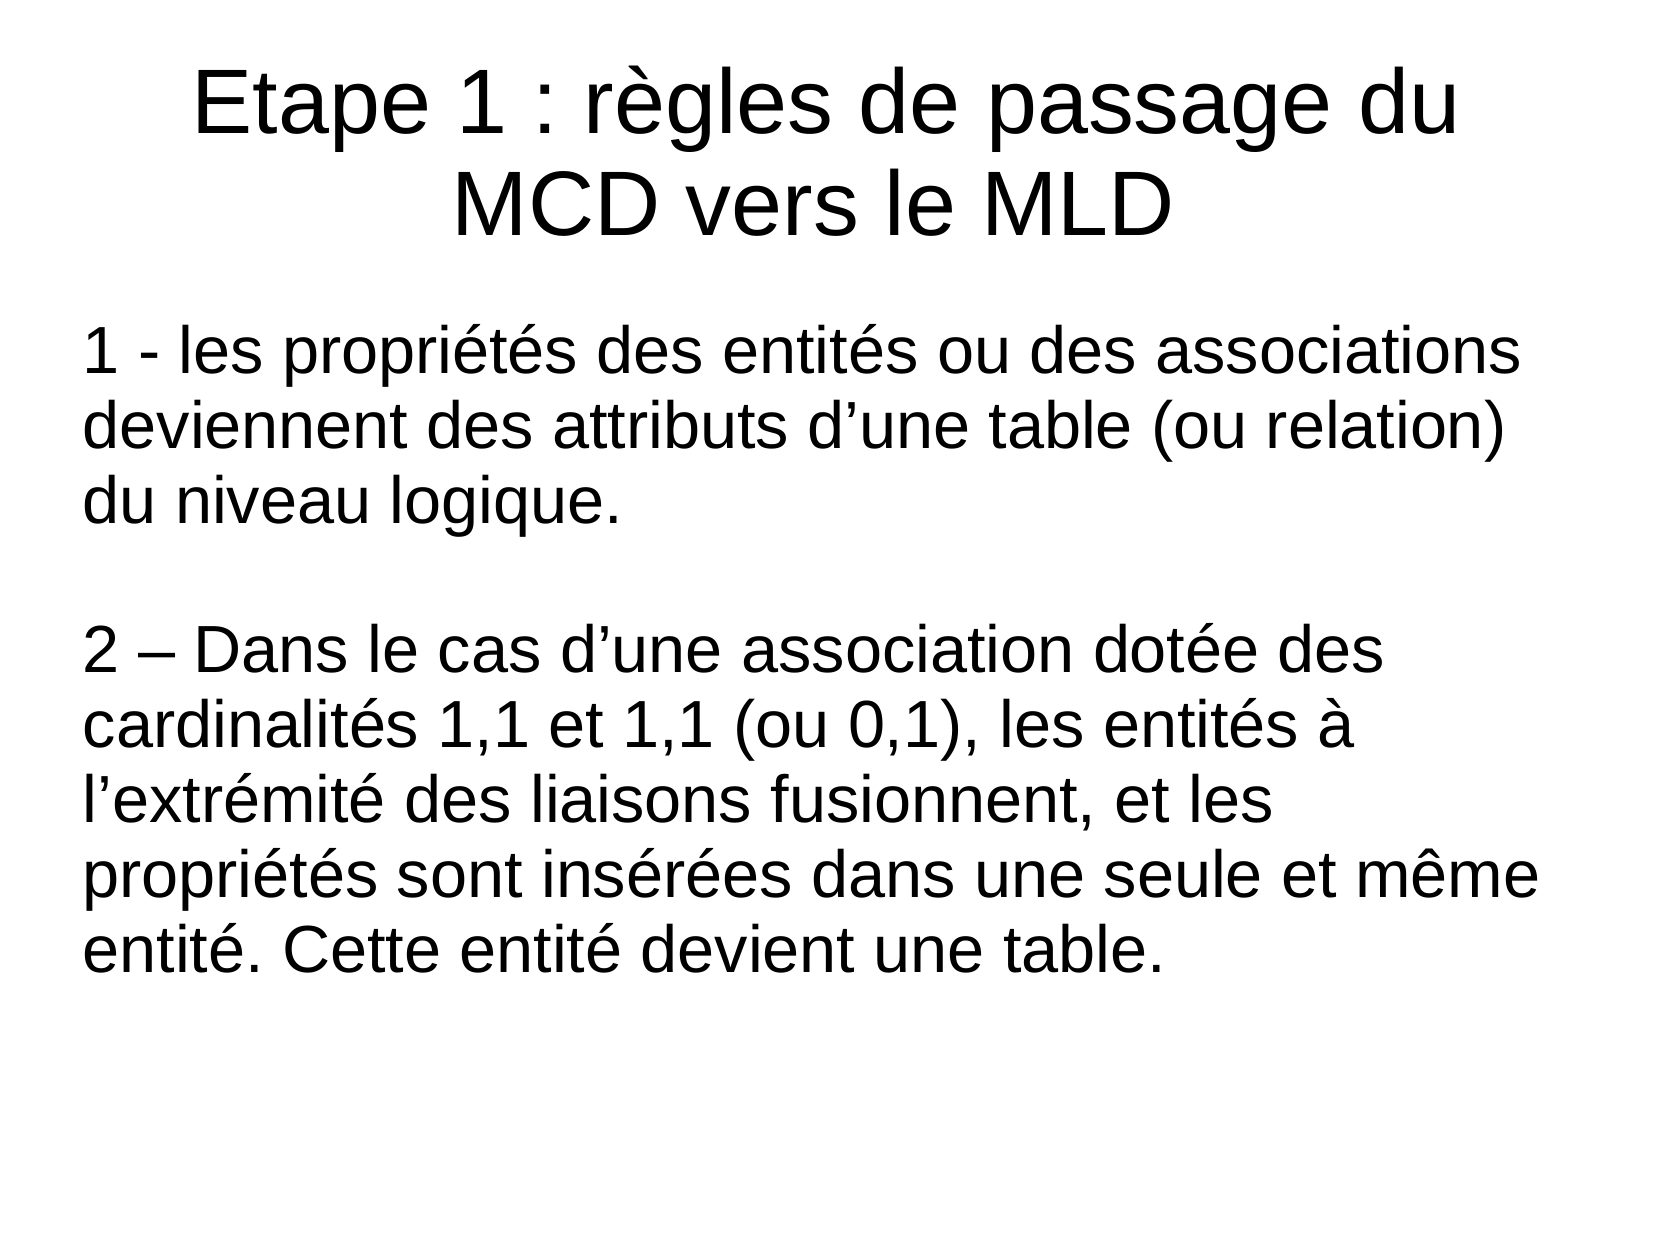

# Etape 1 : règles de passage du MCD vers le MLD
1 - les propriétés des entités ou des associations deviennent des attributs d’une table (ou relation) du niveau logique.
2 – Dans le cas d’une association dotée des cardinalités 1,1 et 1,1 (ou 0,1), les entités à l’extrémité des liaisons fusionnent, et les propriétés sont insérées dans une seule et même entité. Cette entité devient une table.